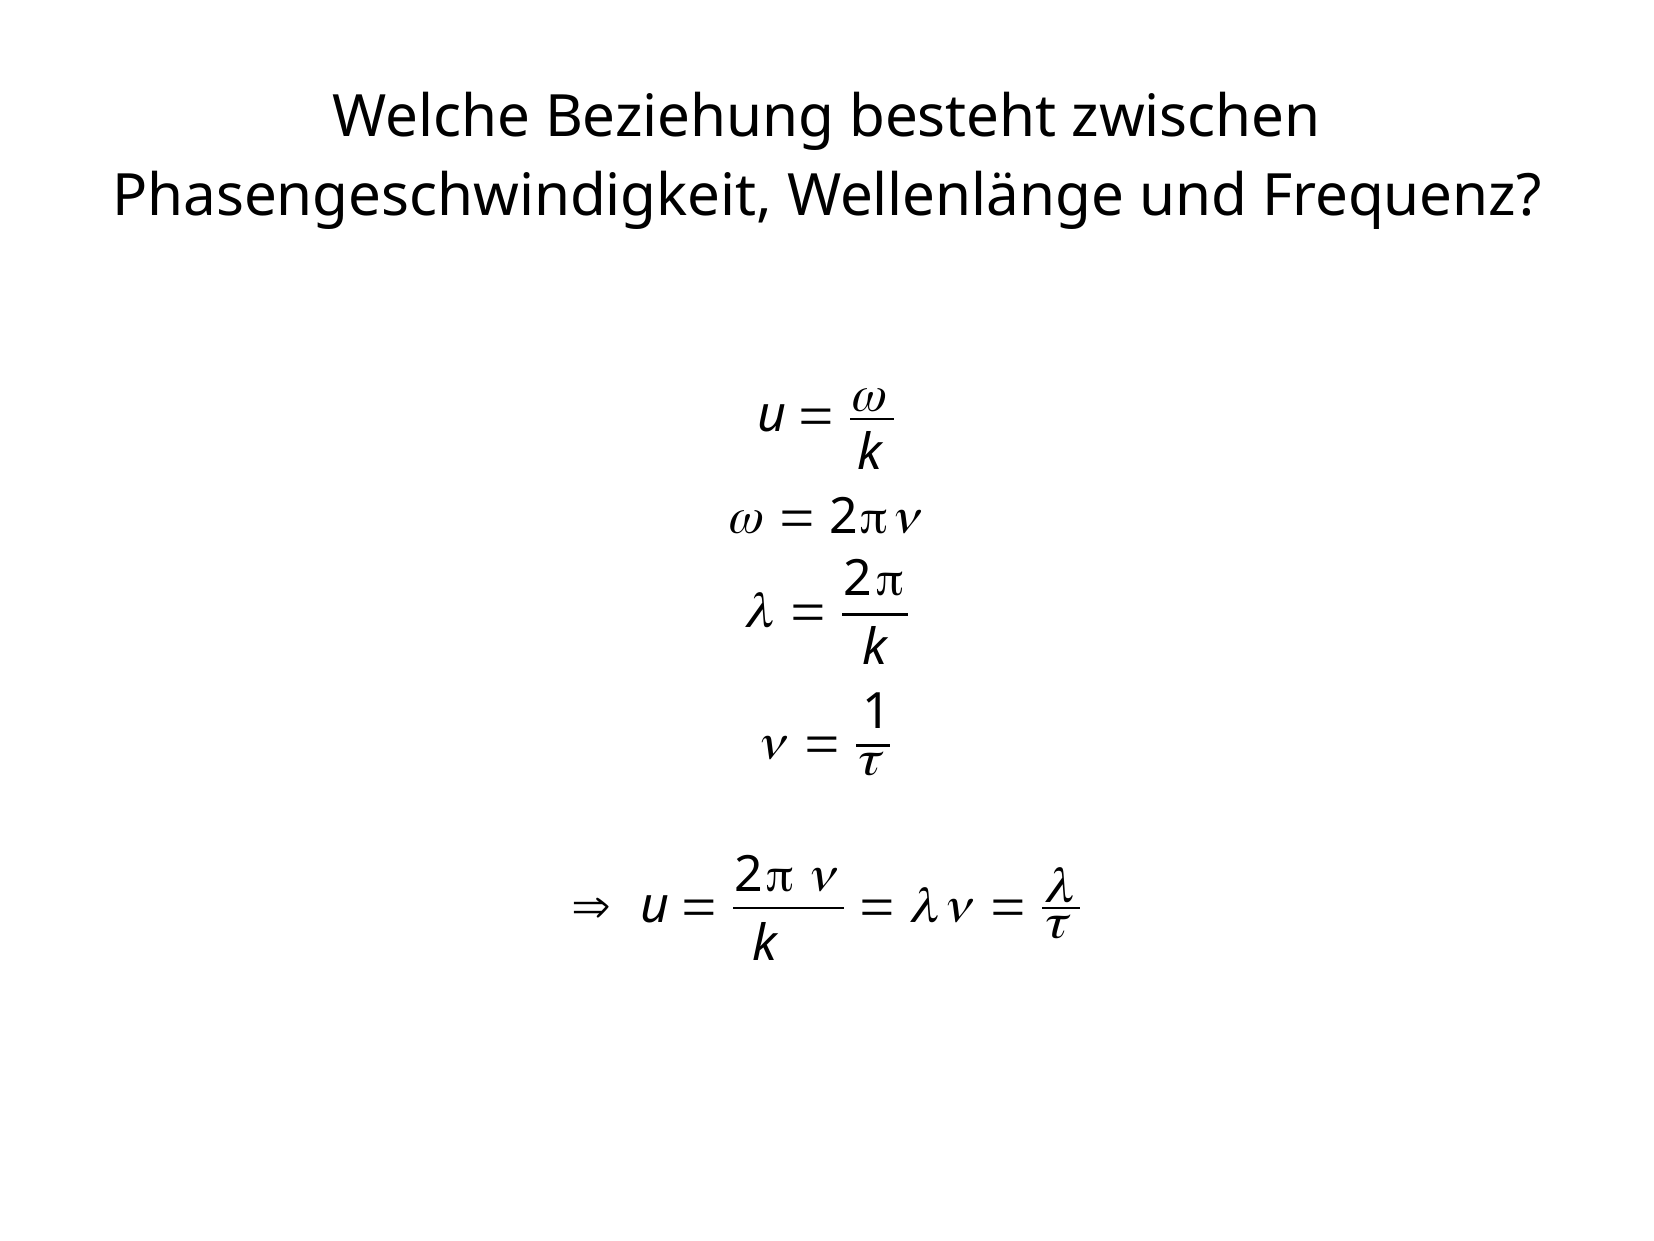

# Welche Beziehung besteht zwischen Phasengeschwindigkeit, Wellenlänge und Frequenz?